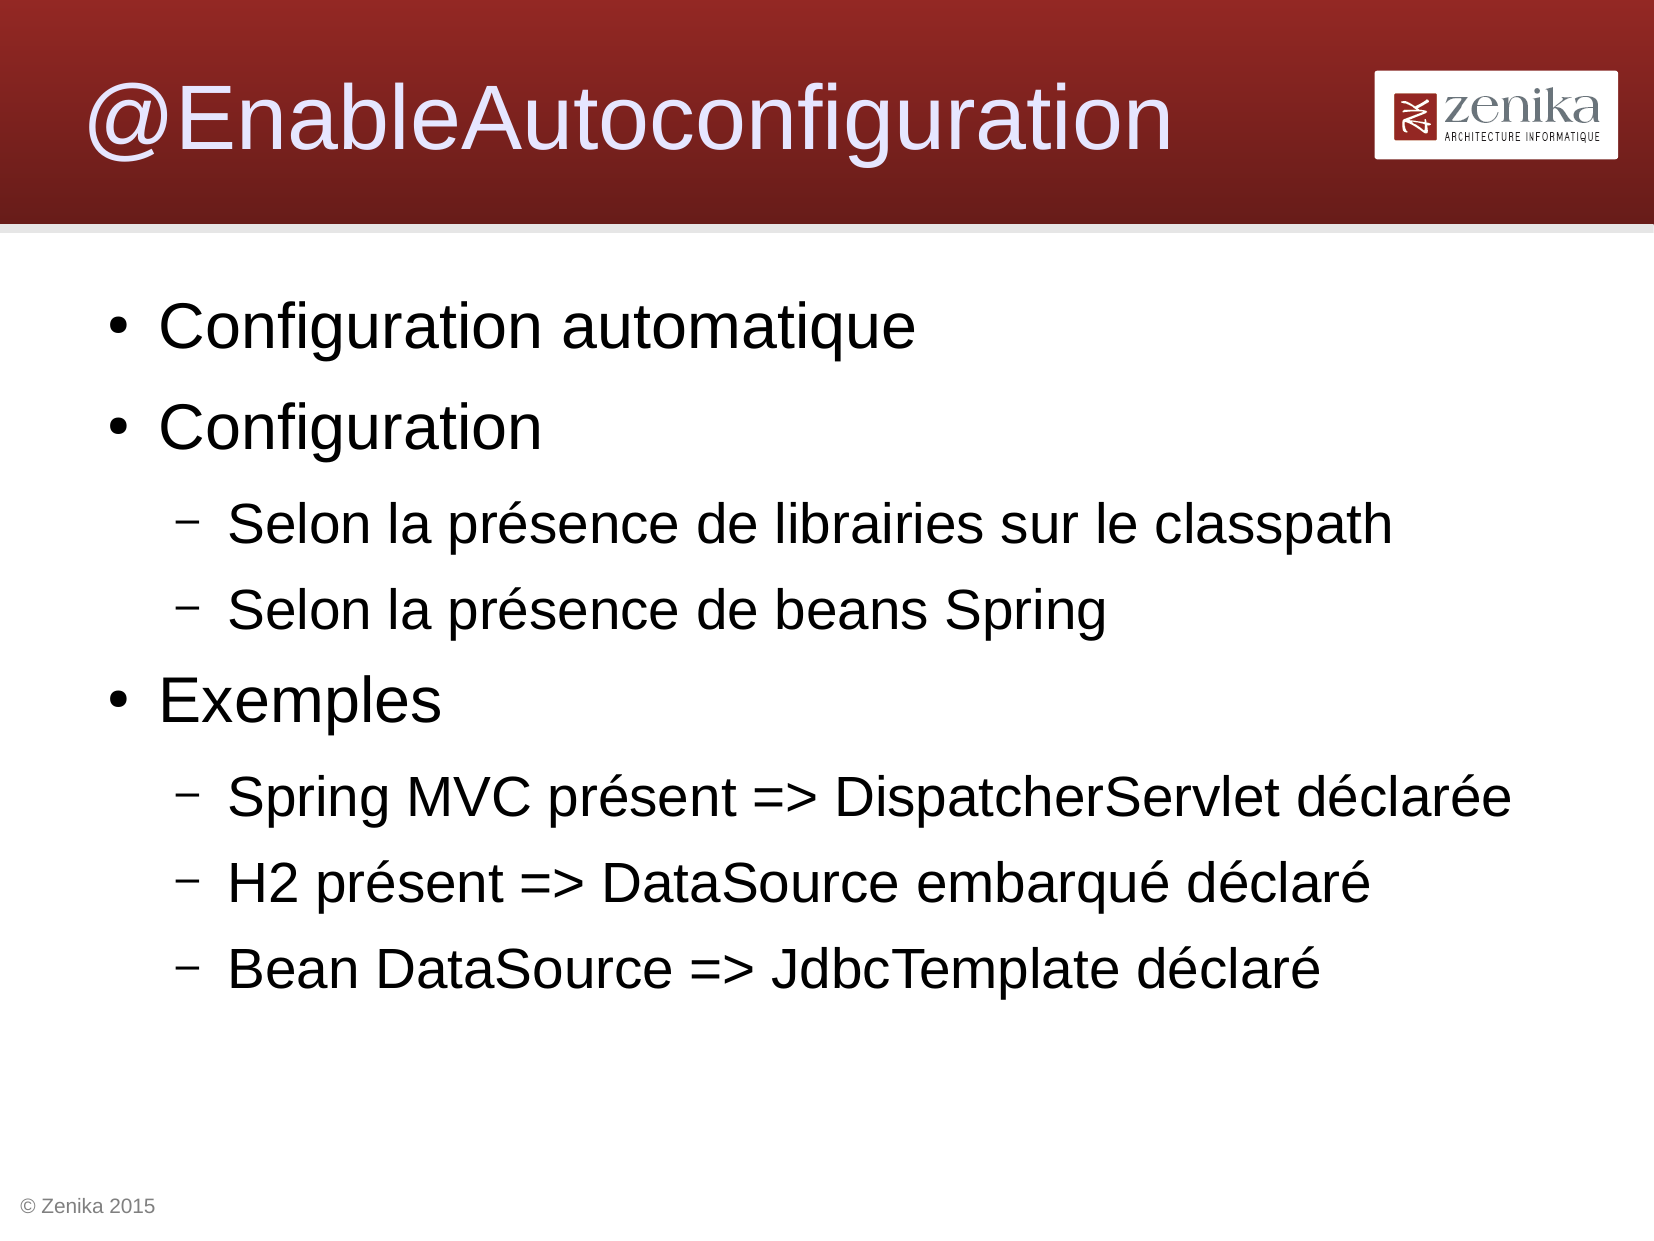

# @EnableAutoconfiguration
Configuration automatique
Configuration
Selon la présence de librairies sur le classpath
Selon la présence de beans Spring
Exemples
Spring MVC présent => DispatcherServlet déclarée
H2 présent => DataSource embarqué déclaré
Bean DataSource => JdbcTemplate déclaré